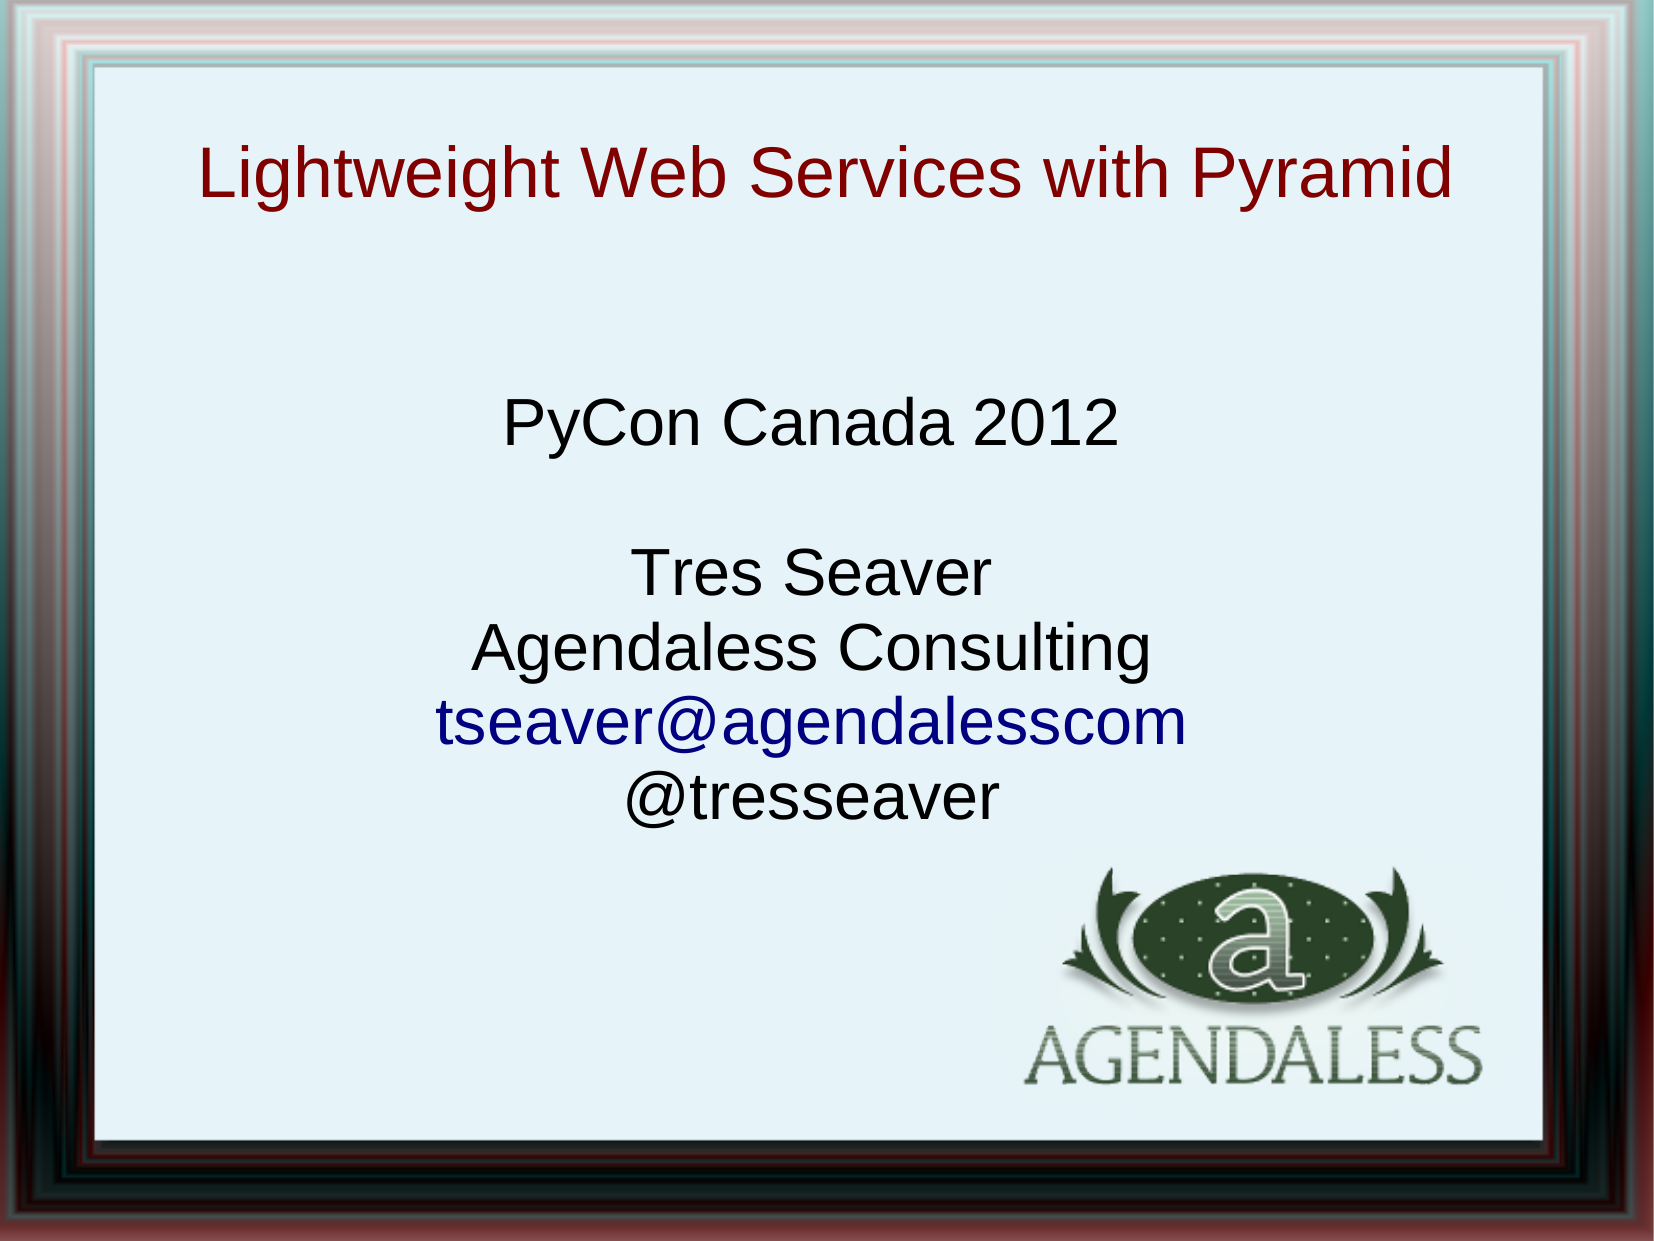

# Lightweight Web Services with Pyramid
PyCon Canada 2012
Tres Seaver
Agendaless Consulting
tseaver@agendalesscom
@tresseaver